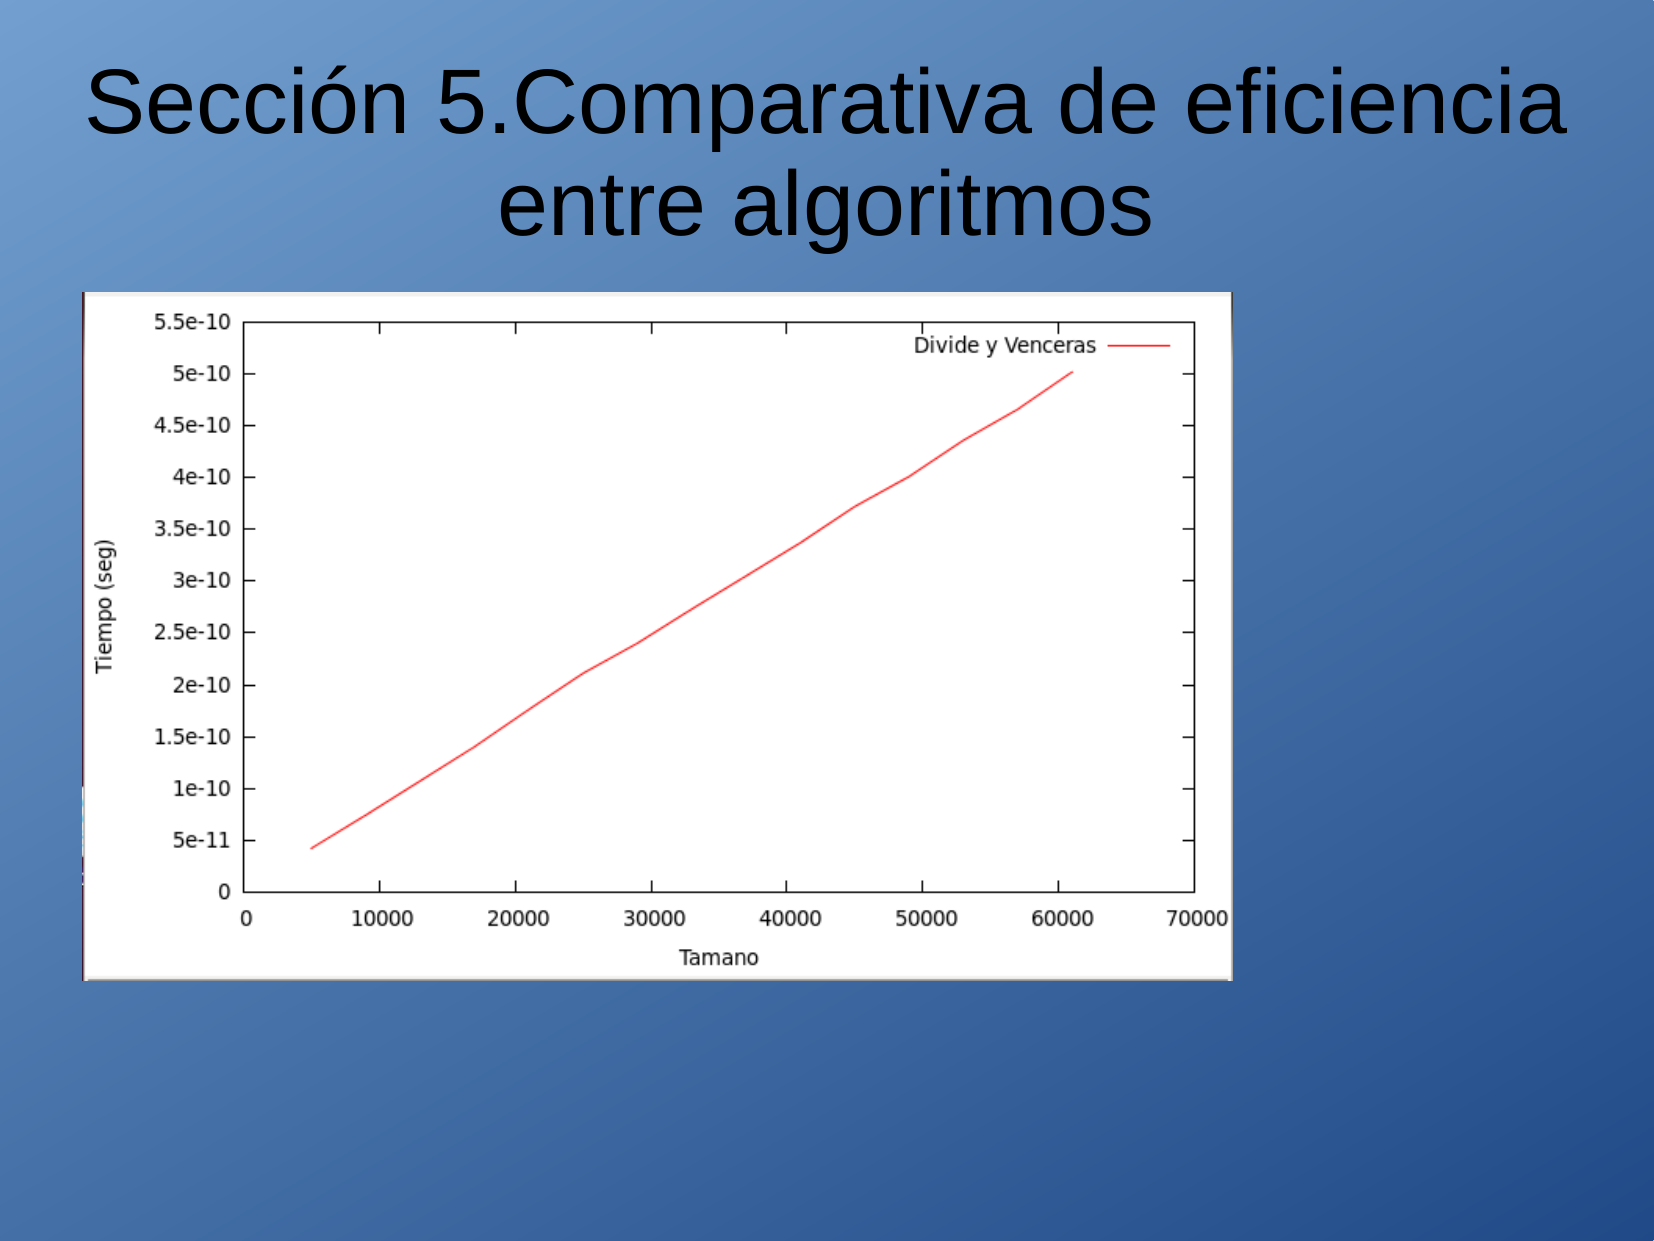

# Sección 5.Comparativa de eficiencia entre algoritmos